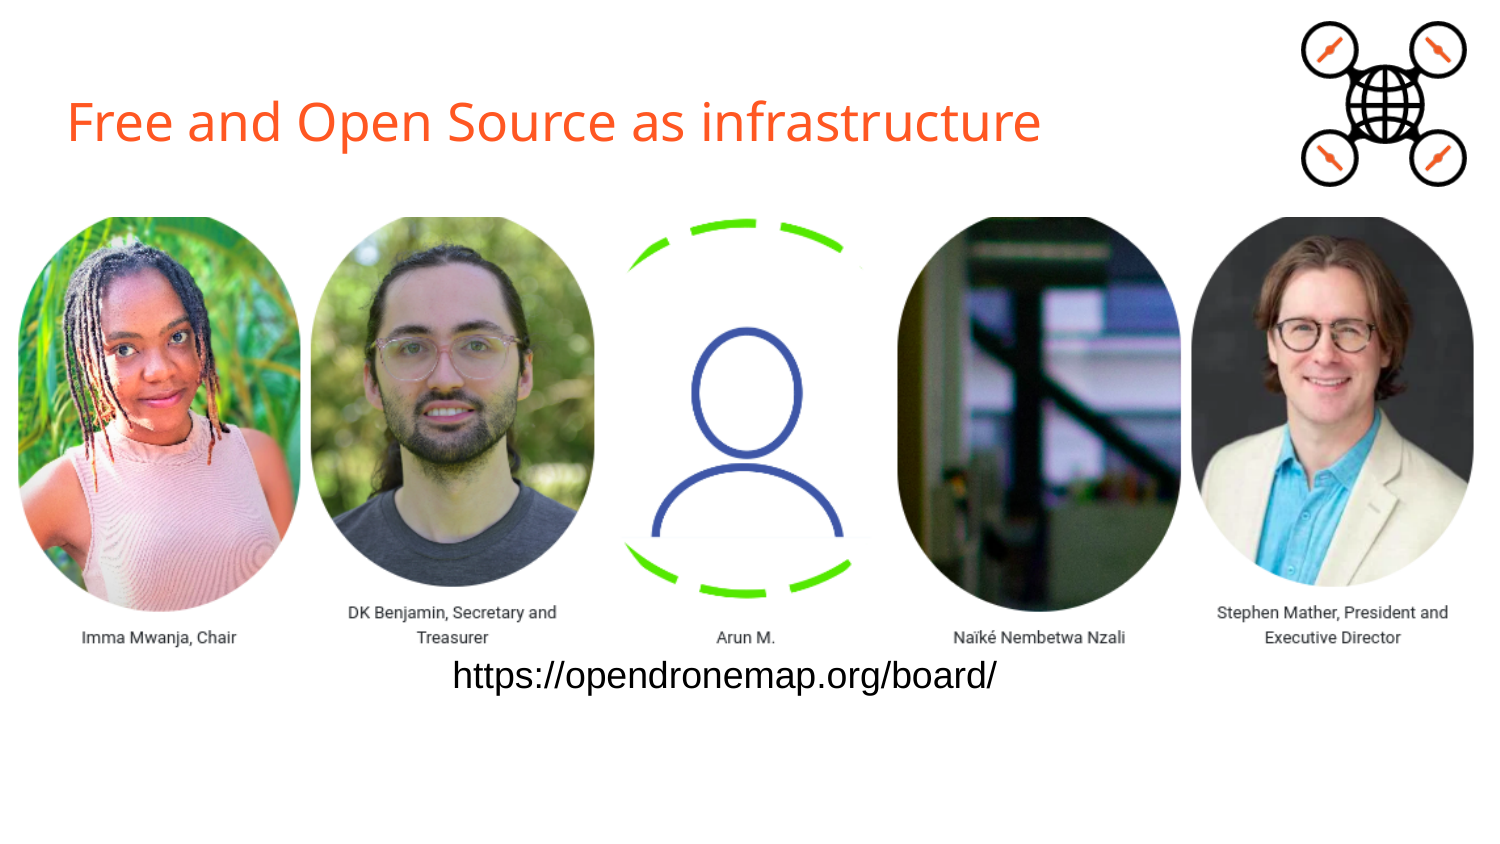

# Free and Open Source as infrastructure
https://opendronemap.org/board/